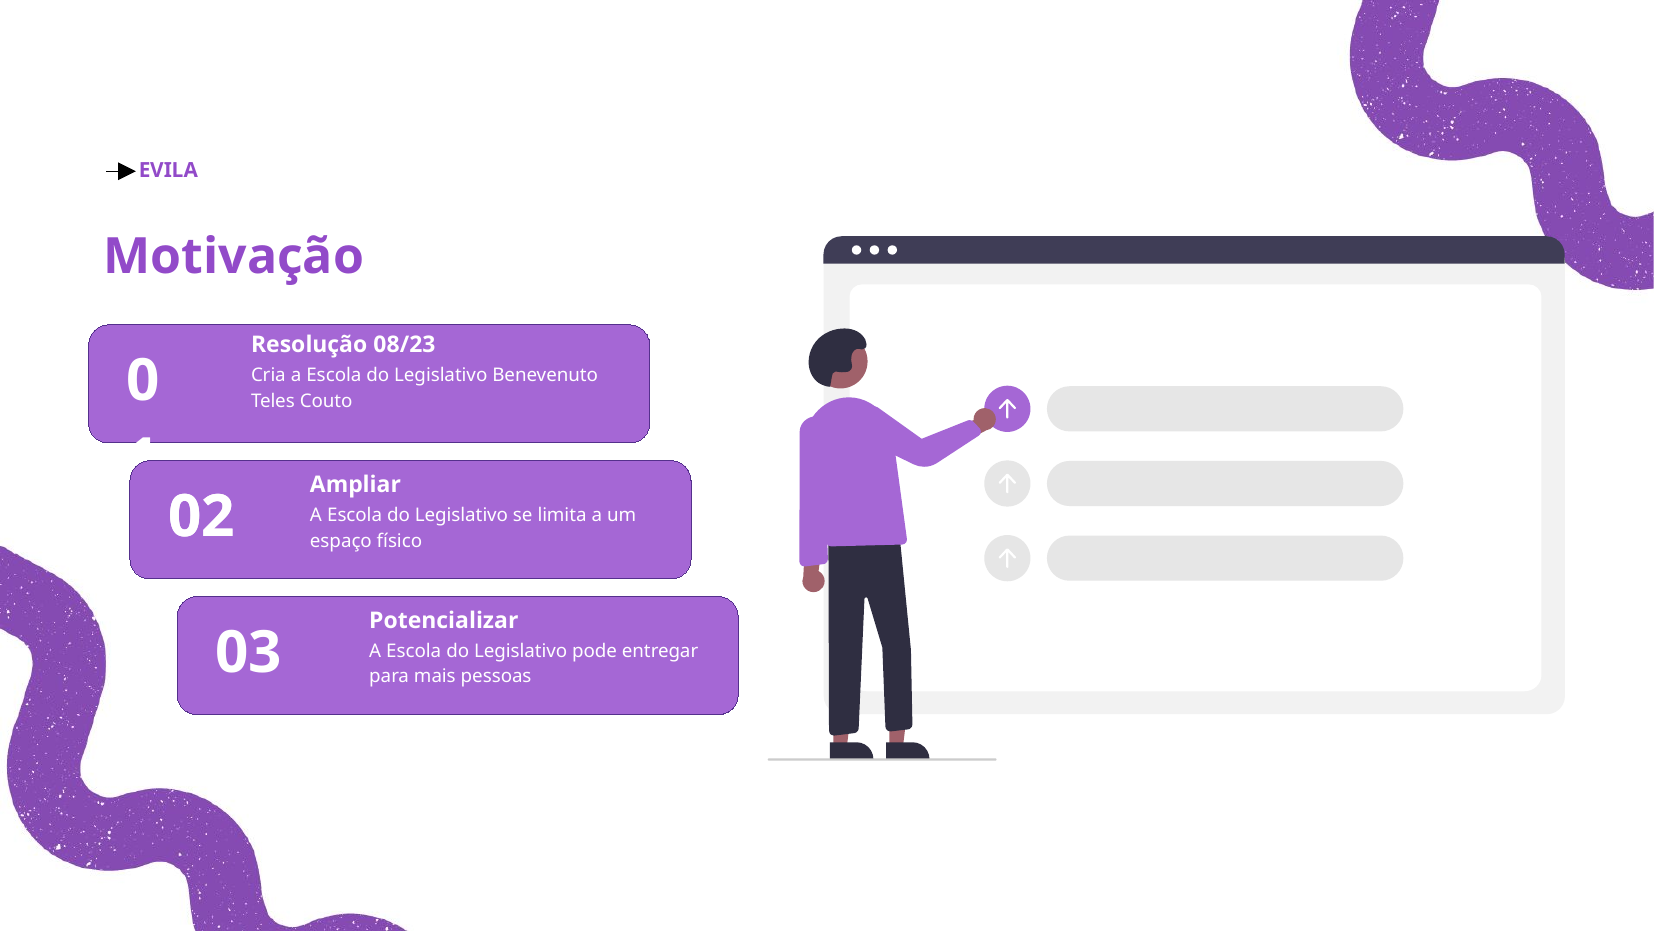

EVILA
Motivação
Resolução 08/23
01
Cria a Escola do Legislativo Benevenuto Teles Couto
Ampliar
02
02
A Escola do Legislativo se limita a um espaço físico
Potencializar
03
A Escola do Legislativo pode entregar para mais pessoas